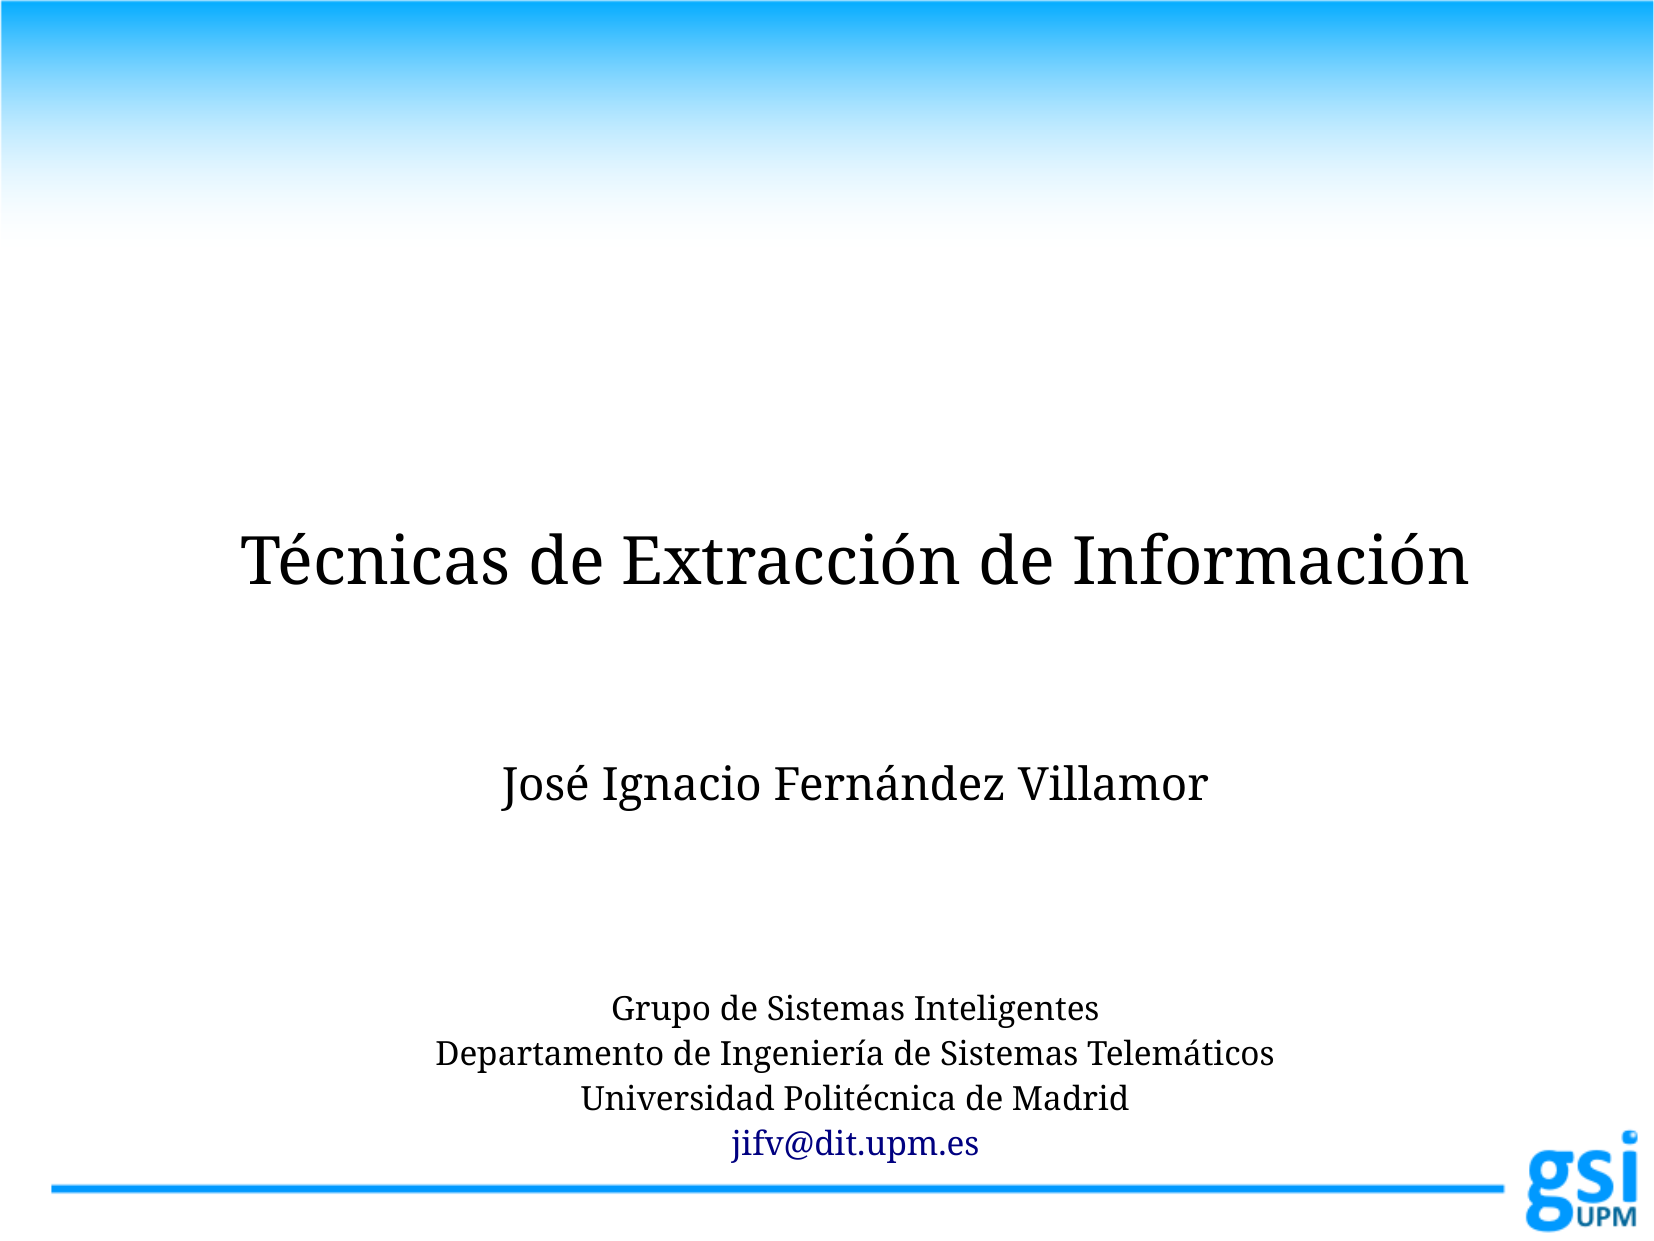

Técnicas de Extracción de Información
José Ignacio Fernández Villamor
Grupo de Sistemas Inteligentes
Departamento de Ingeniería de Sistemas Telemáticos
Universidad Politécnica de Madrid
jifv@dit.upm.es
Marzo de 2012